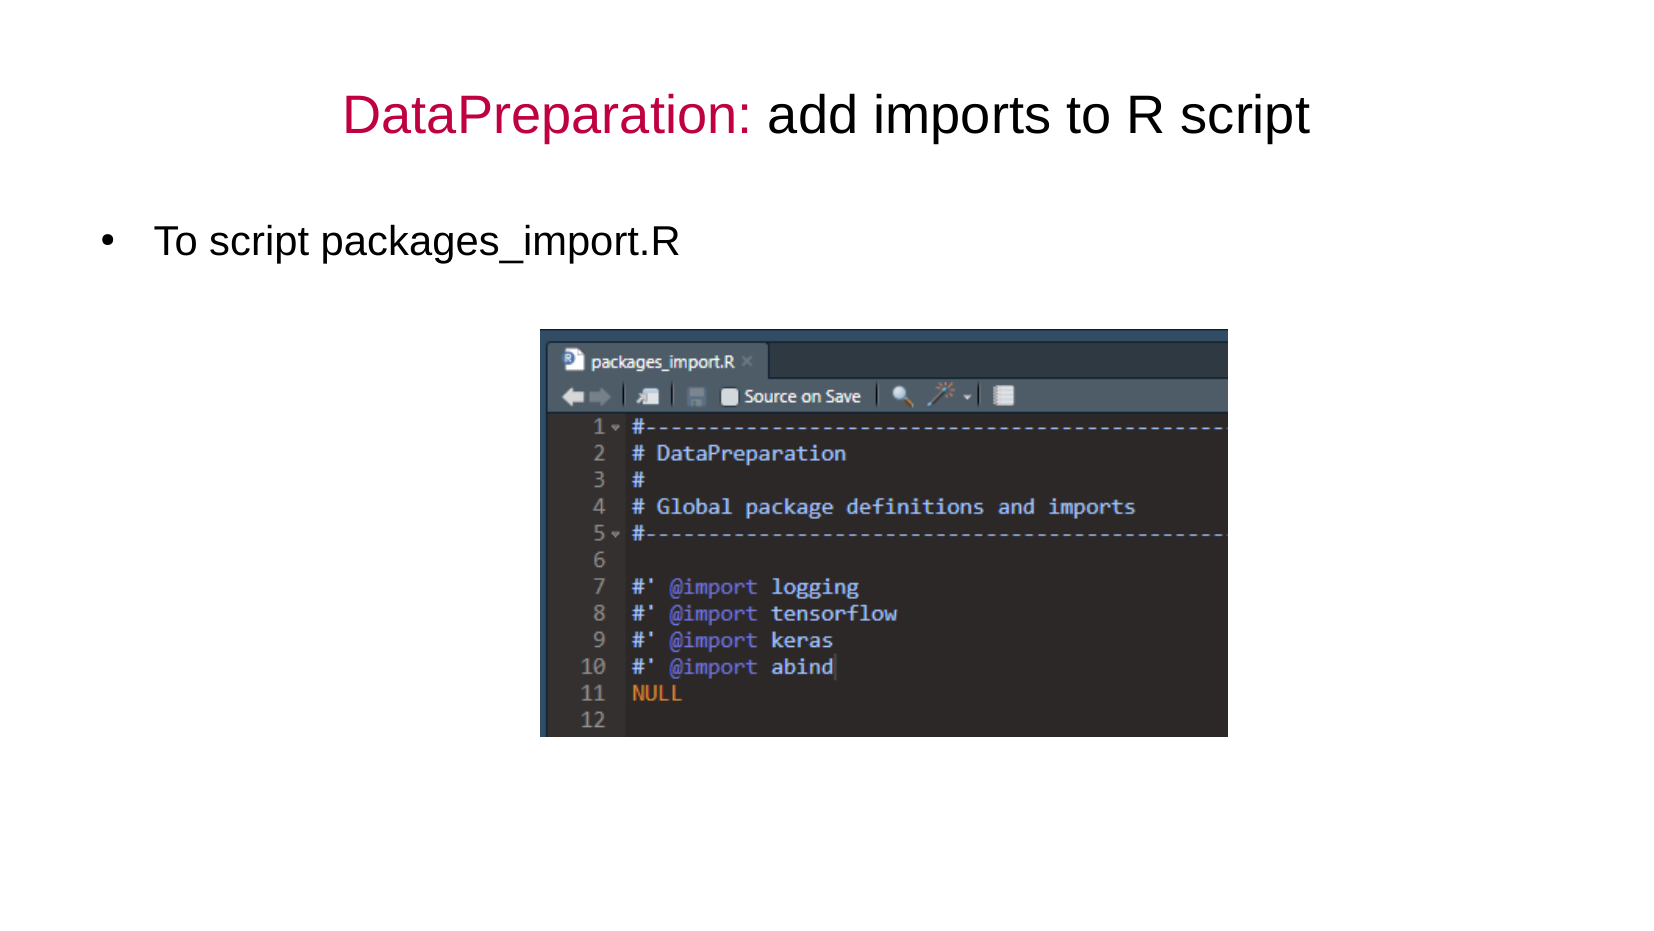

# DataPreparation: add imports to R script
To script packages_import.R